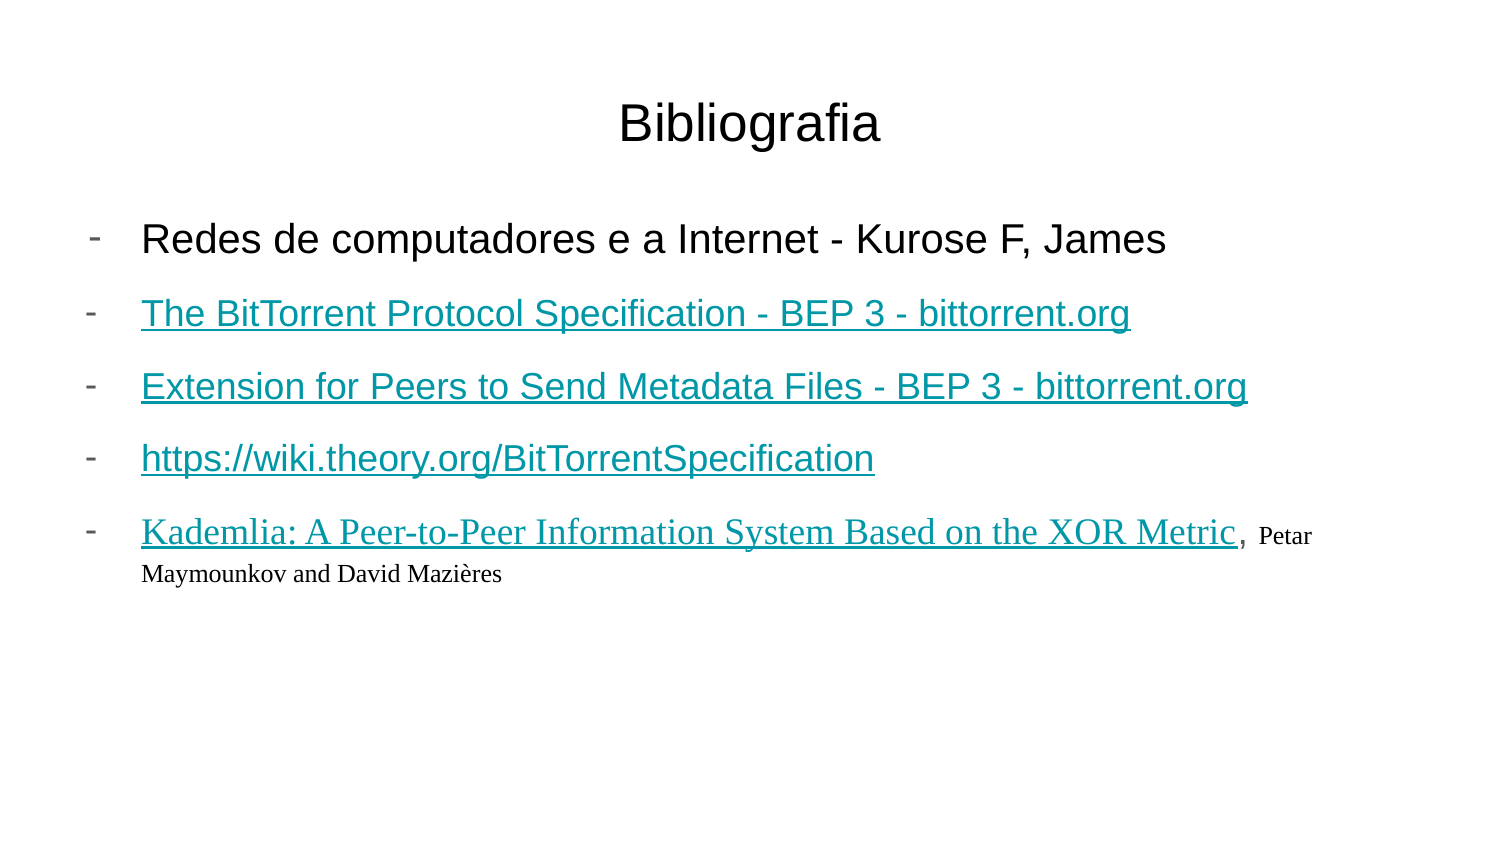

# Bibliografia
Redes de computadores e a Internet - Kurose F, James
The BitTorrent Protocol Specification - BEP 3 - bittorrent.org
Extension for Peers to Send Metadata Files - BEP 3 - bittorrent.org
https://wiki.theory.org/BitTorrentSpecification
Kademlia: A Peer-to-Peer Information System Based on the XOR Metric, Petar Maymounkov and David Mazières